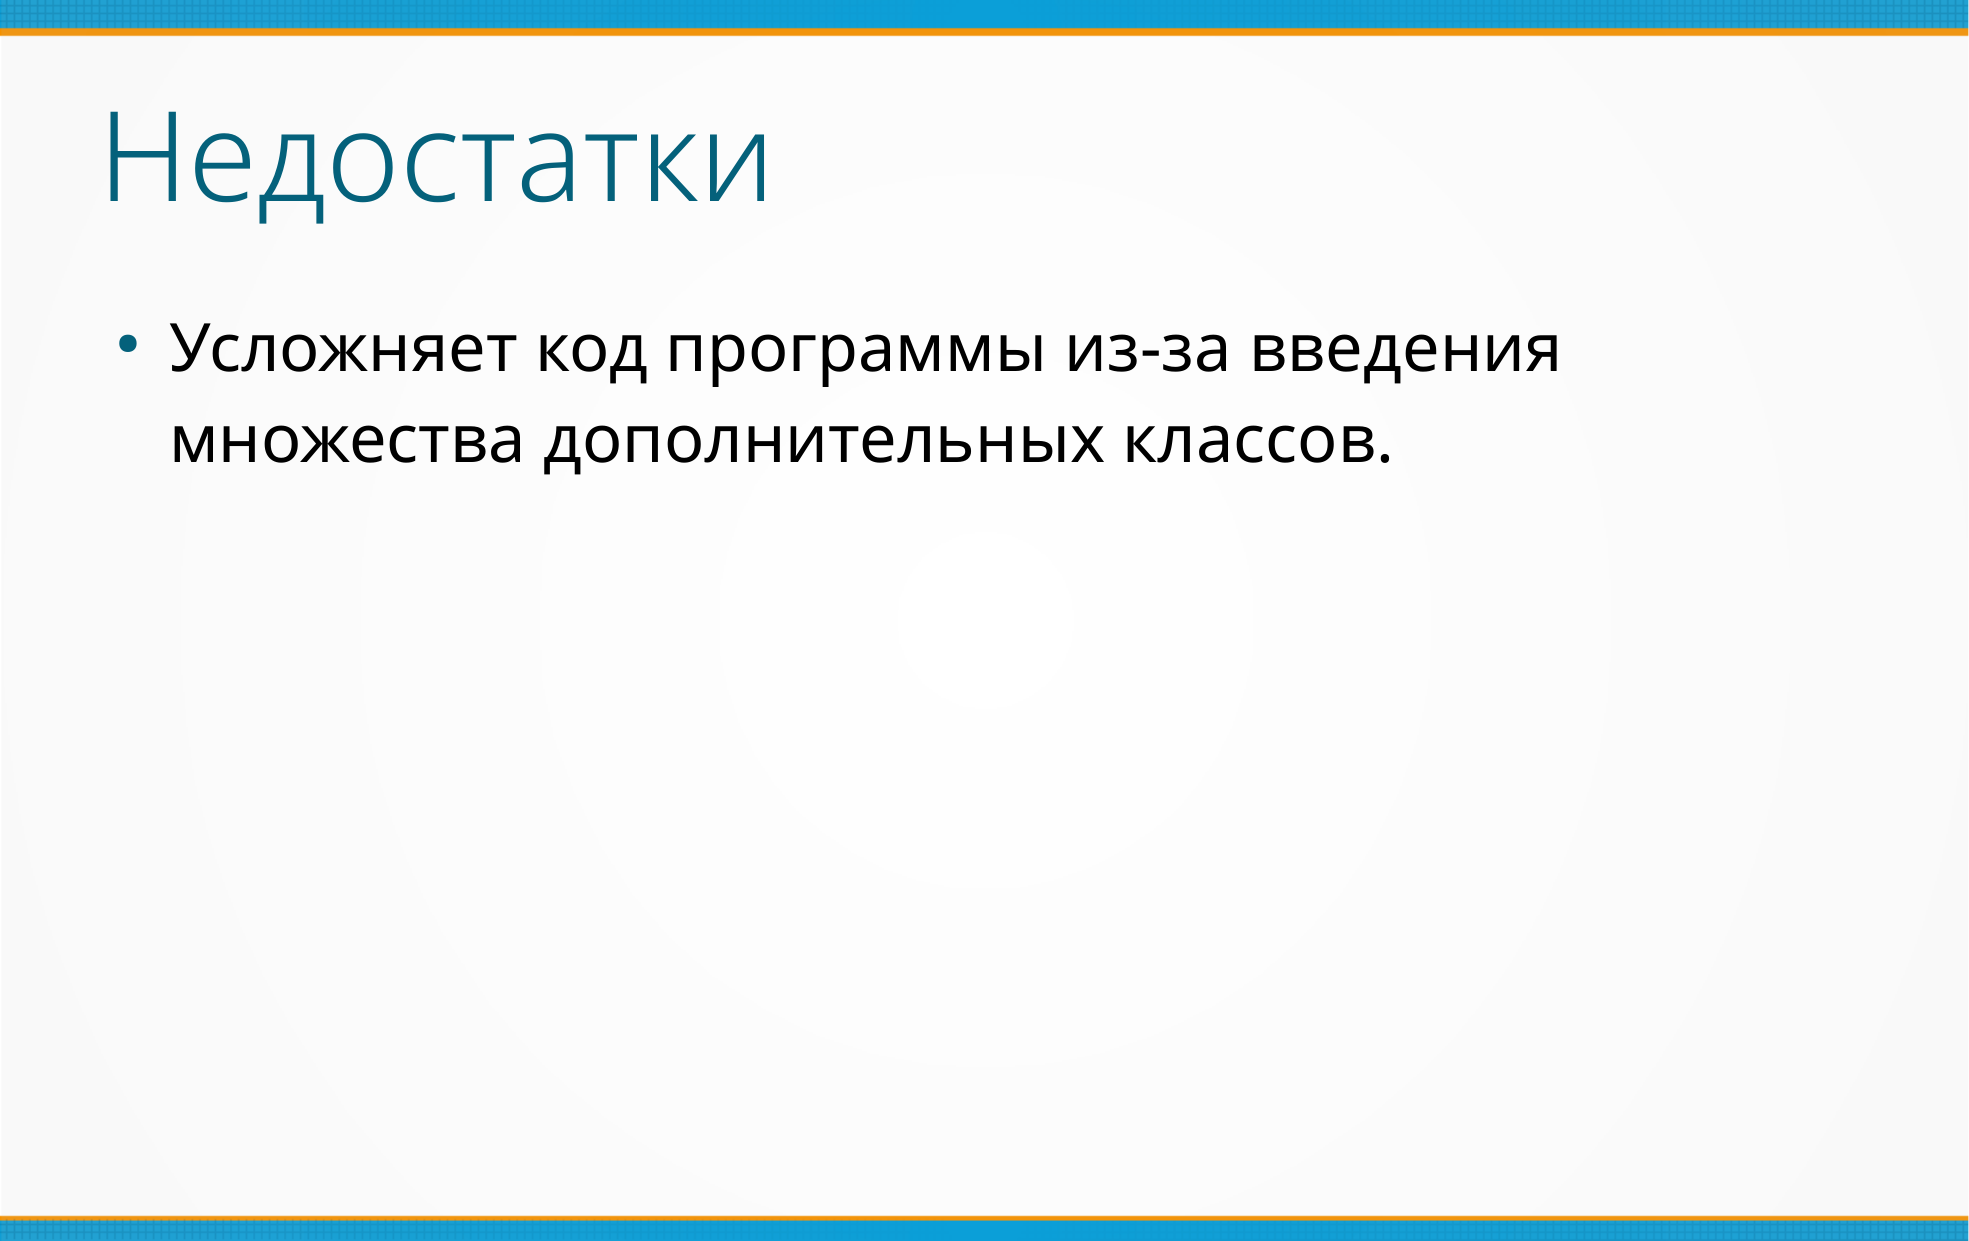

# Недостатки
Усложняет код программы из-за введения множества дополнительных классов.